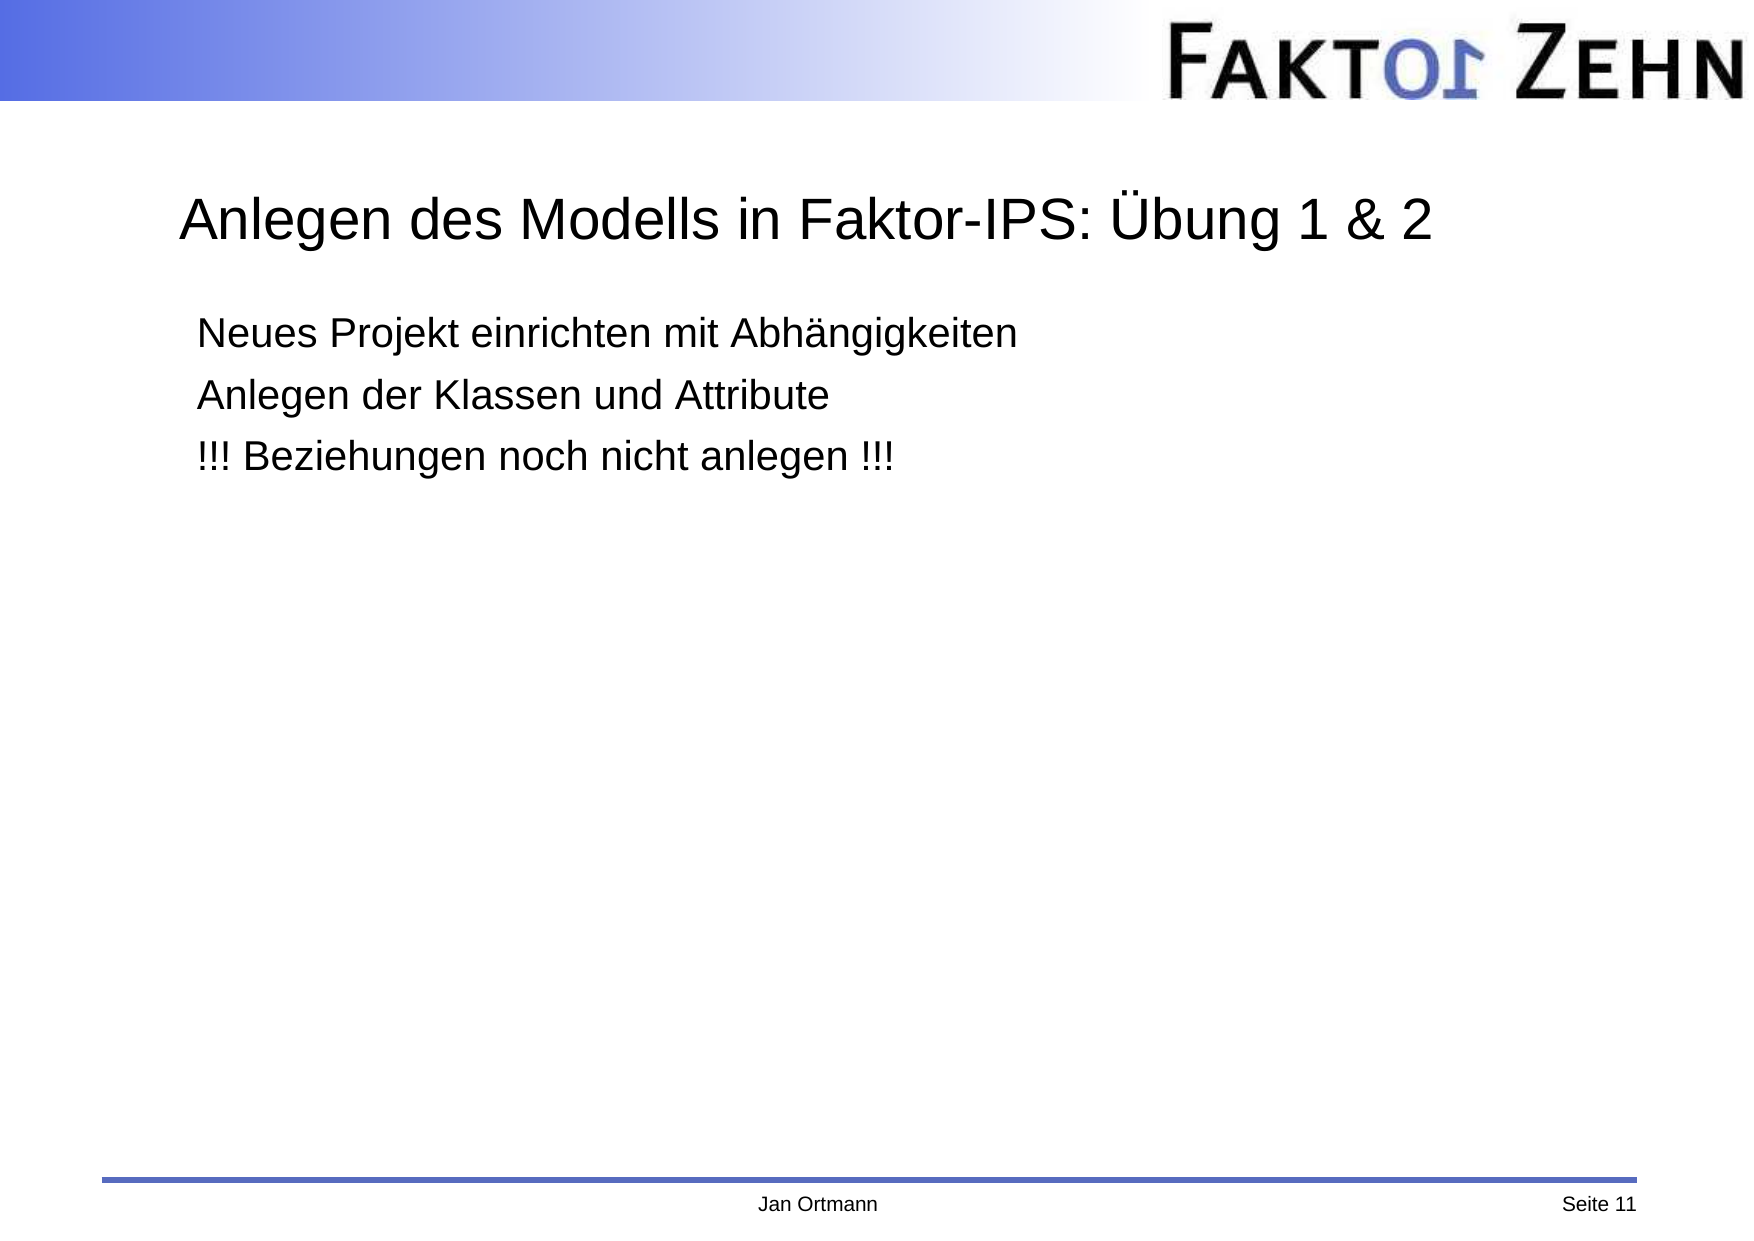

# Anlegen des Modells in Faktor-IPS: Übung 1 & 2
Neues Projekt einrichten mit Abhängigkeiten
Anlegen der Klassen und Attribute
!!! Beziehungen noch nicht anlegen !!!